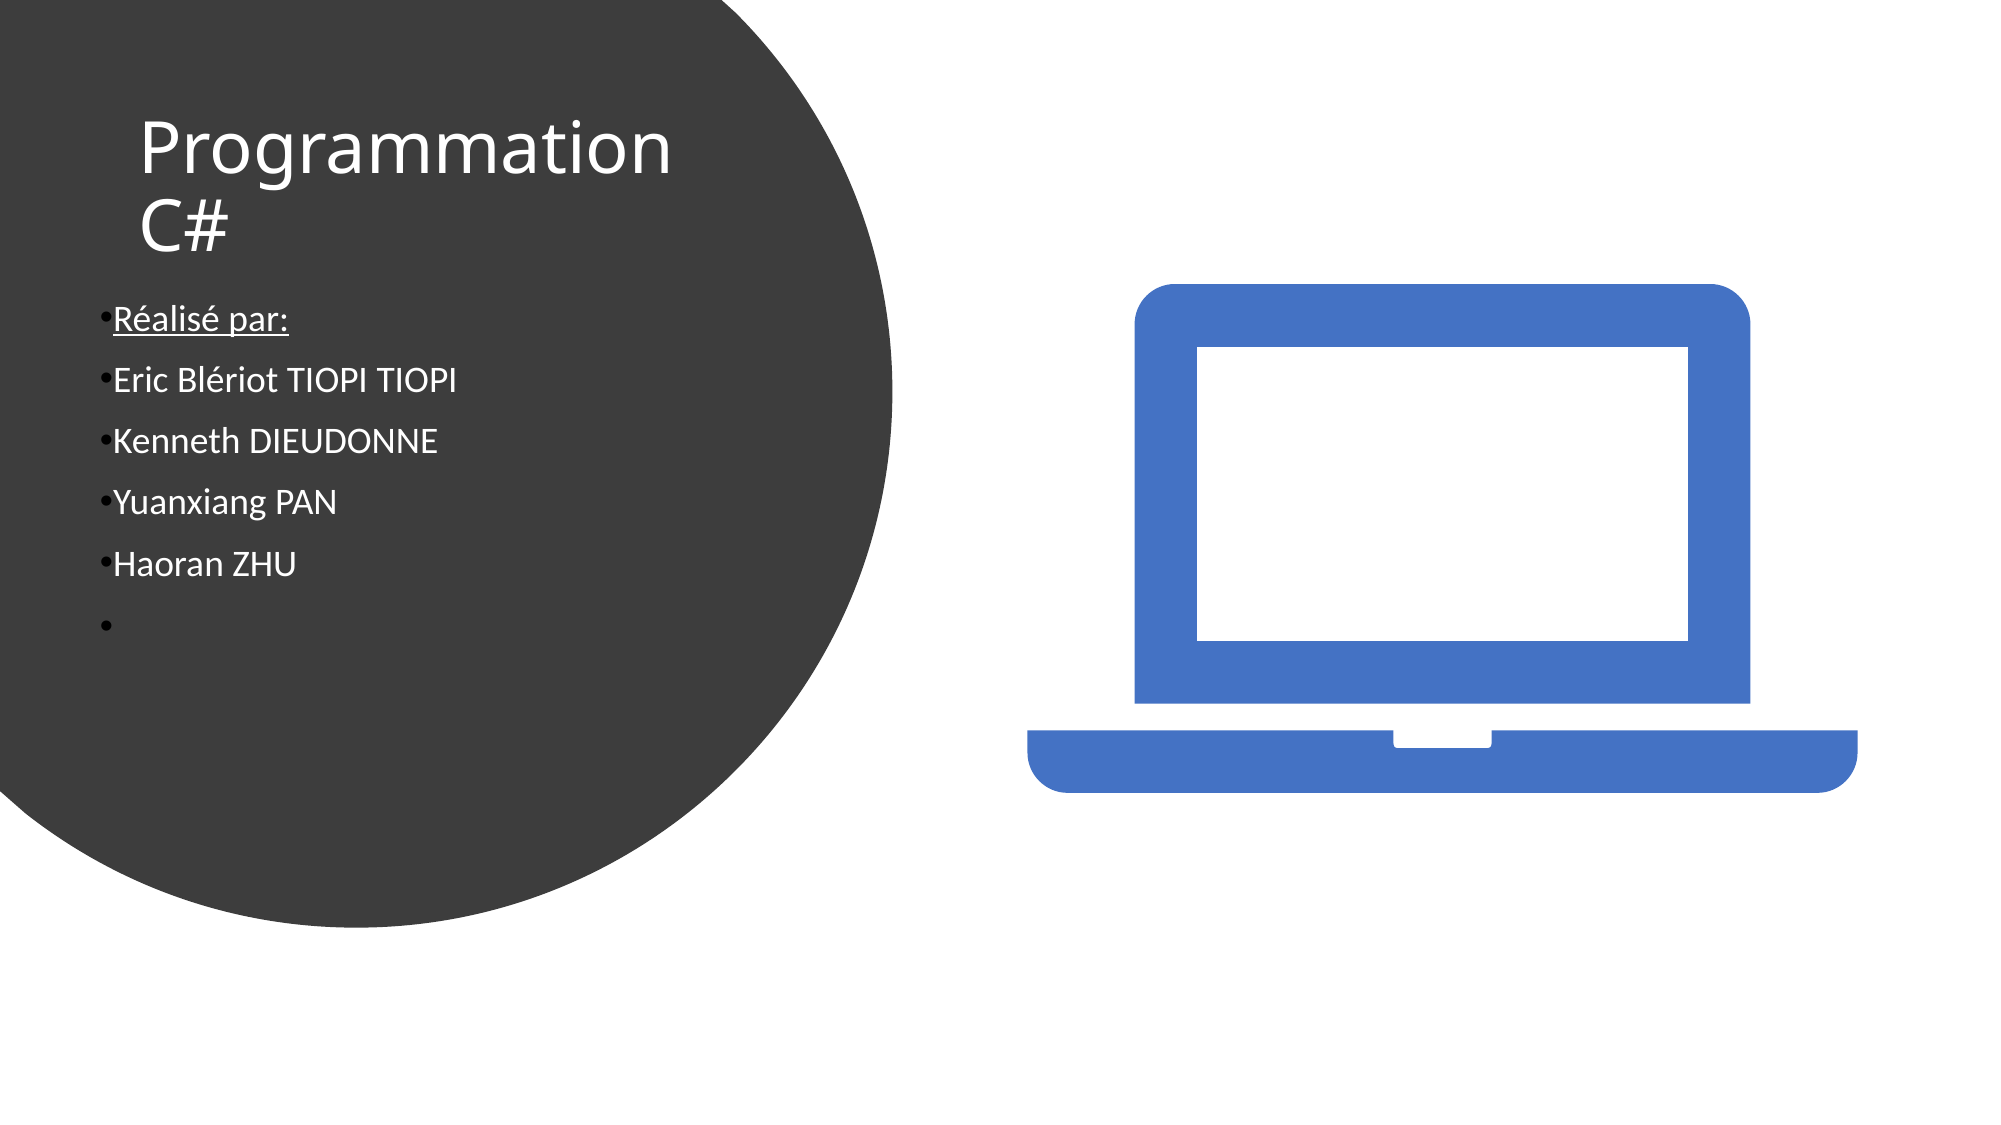

# Programmation C#
Réalisé par:
Eric Blériot TIOPI TIOPI
Kenneth DIEUDONNE
Yuanxiang PAN
Haoran ZHU